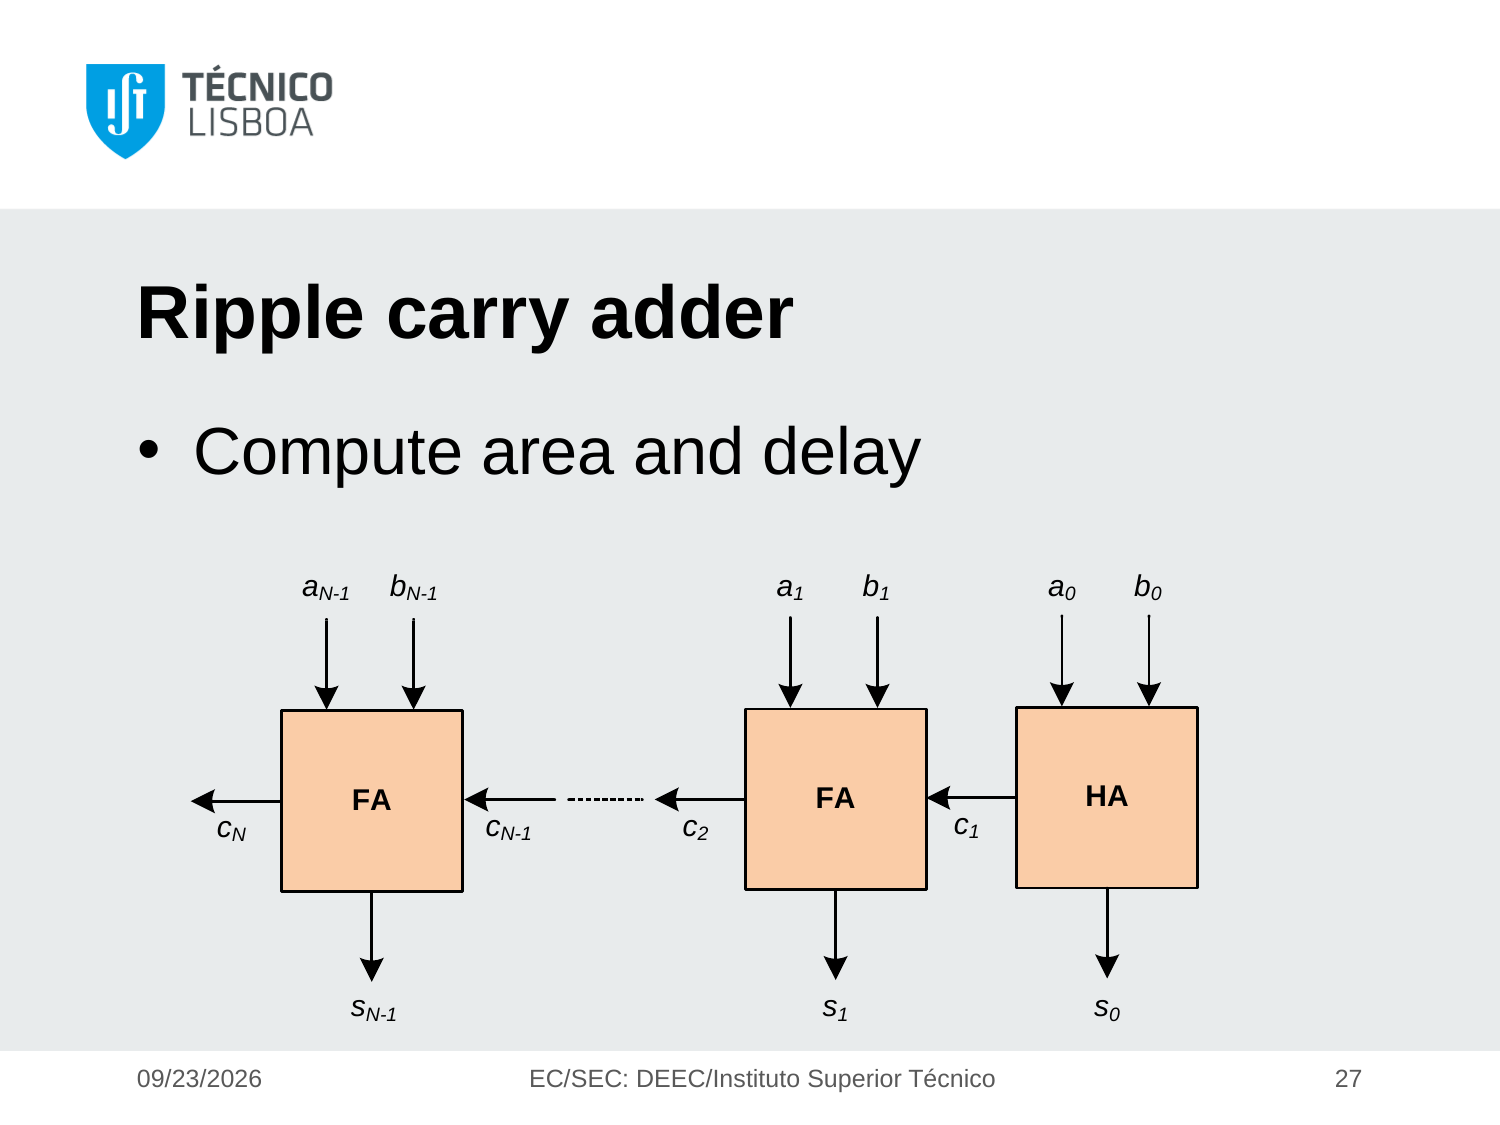

# Ripple carry adder
Compute area and delay
EC/SEC: DEEC/Instituto Superior Técnico